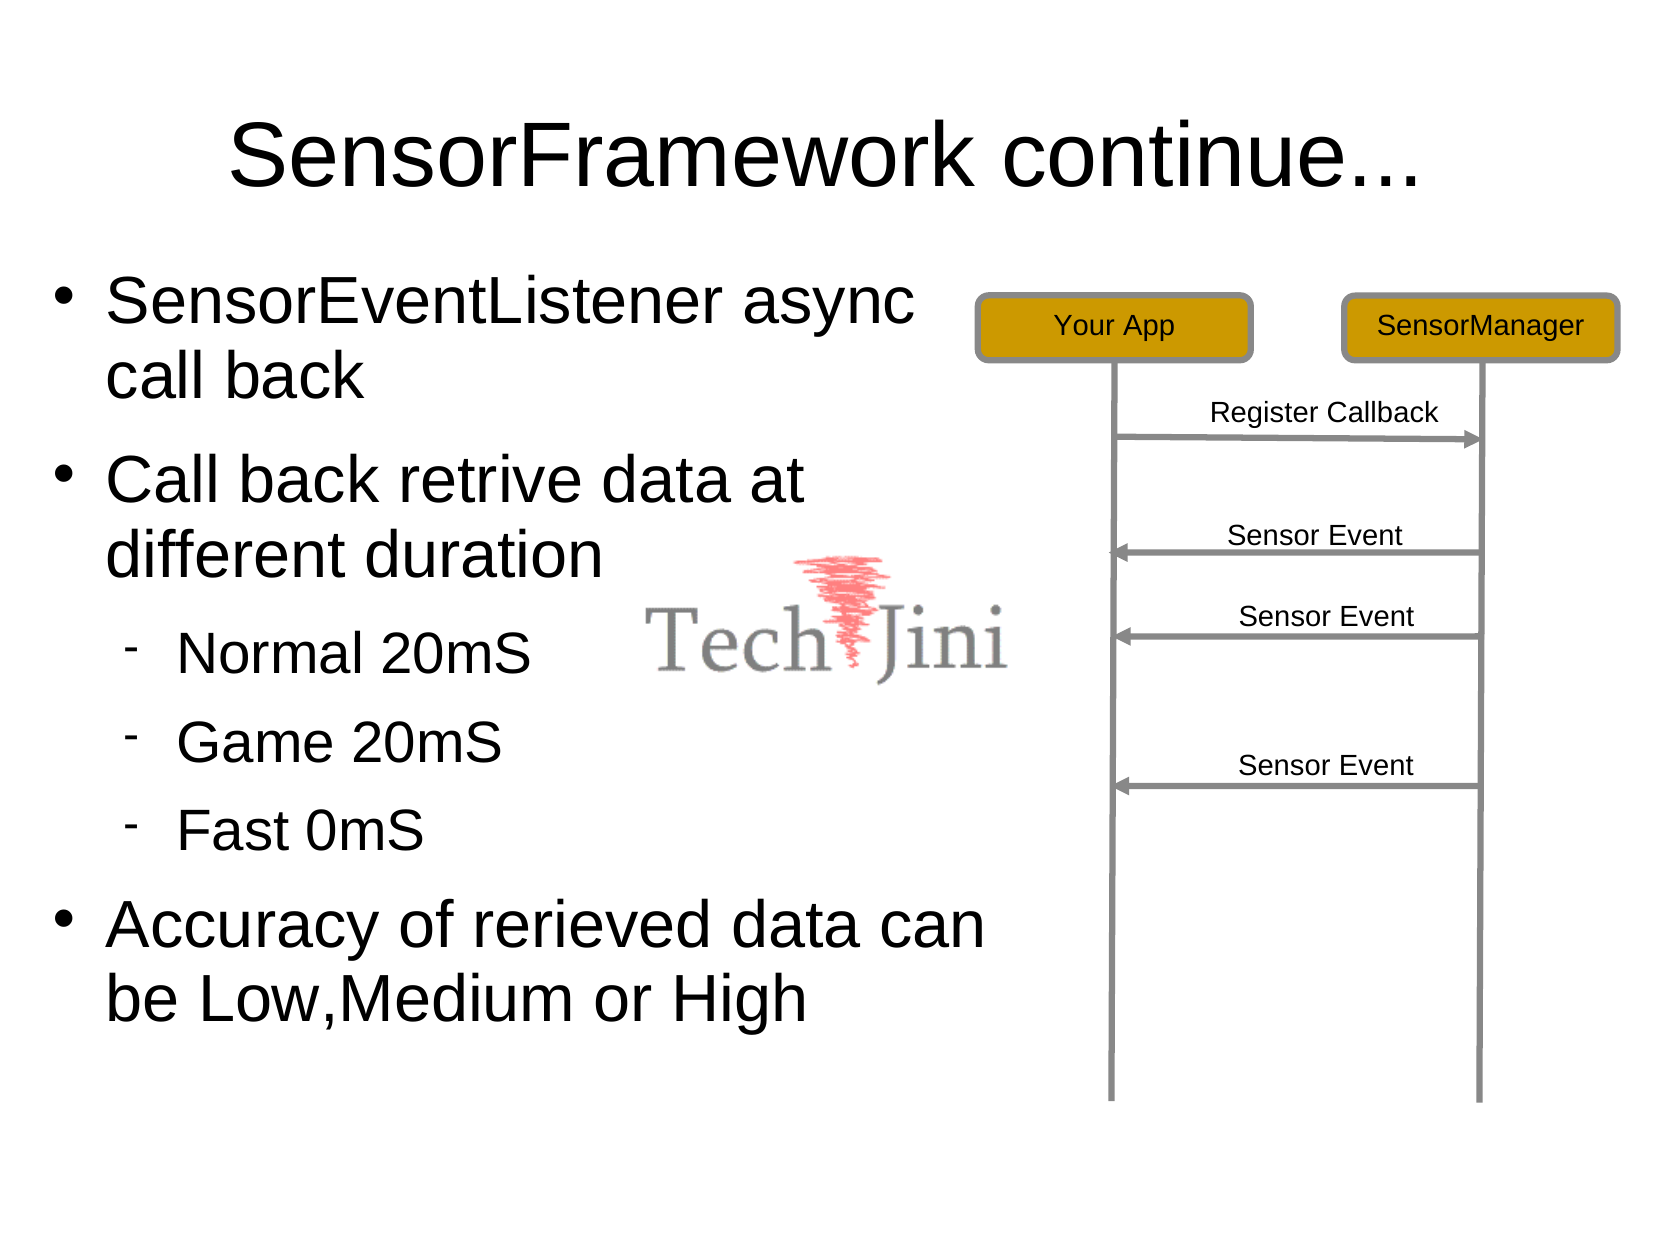

# SensorFramework continue...
SensorEventListener async call back
Call back retrive data at different duration
Normal 20mS
Game 20mS
Fast 0mS
Accuracy of rerieved data can be Low,Medium or High
Your App
SensorManager
Register Callback
Sensor Event
Sensor Event
Sensor Event